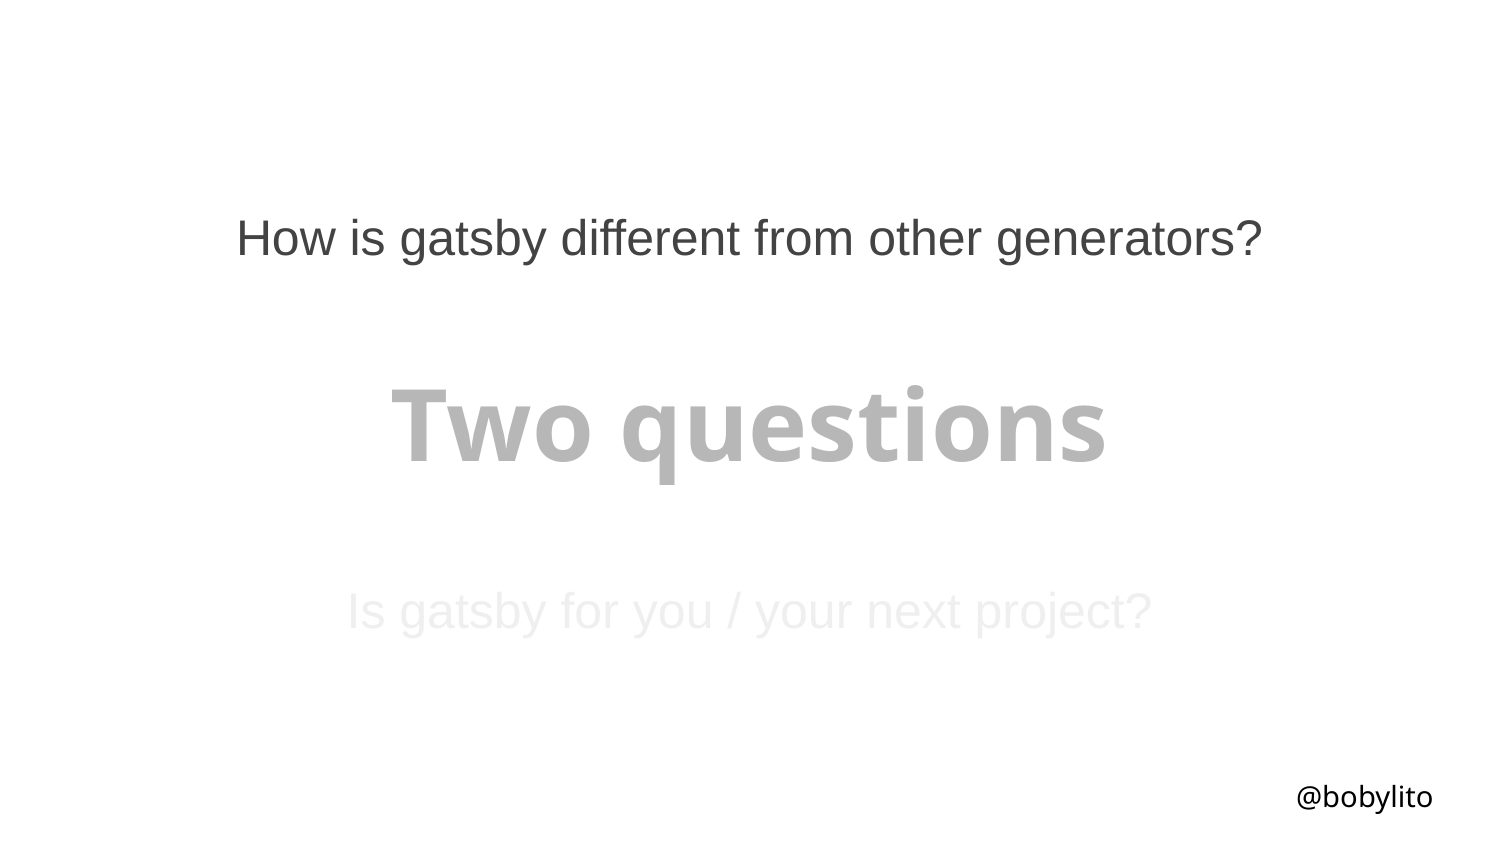

How is gatsby different from other generators?
# Two questions
Is gatsby for you / your next project?